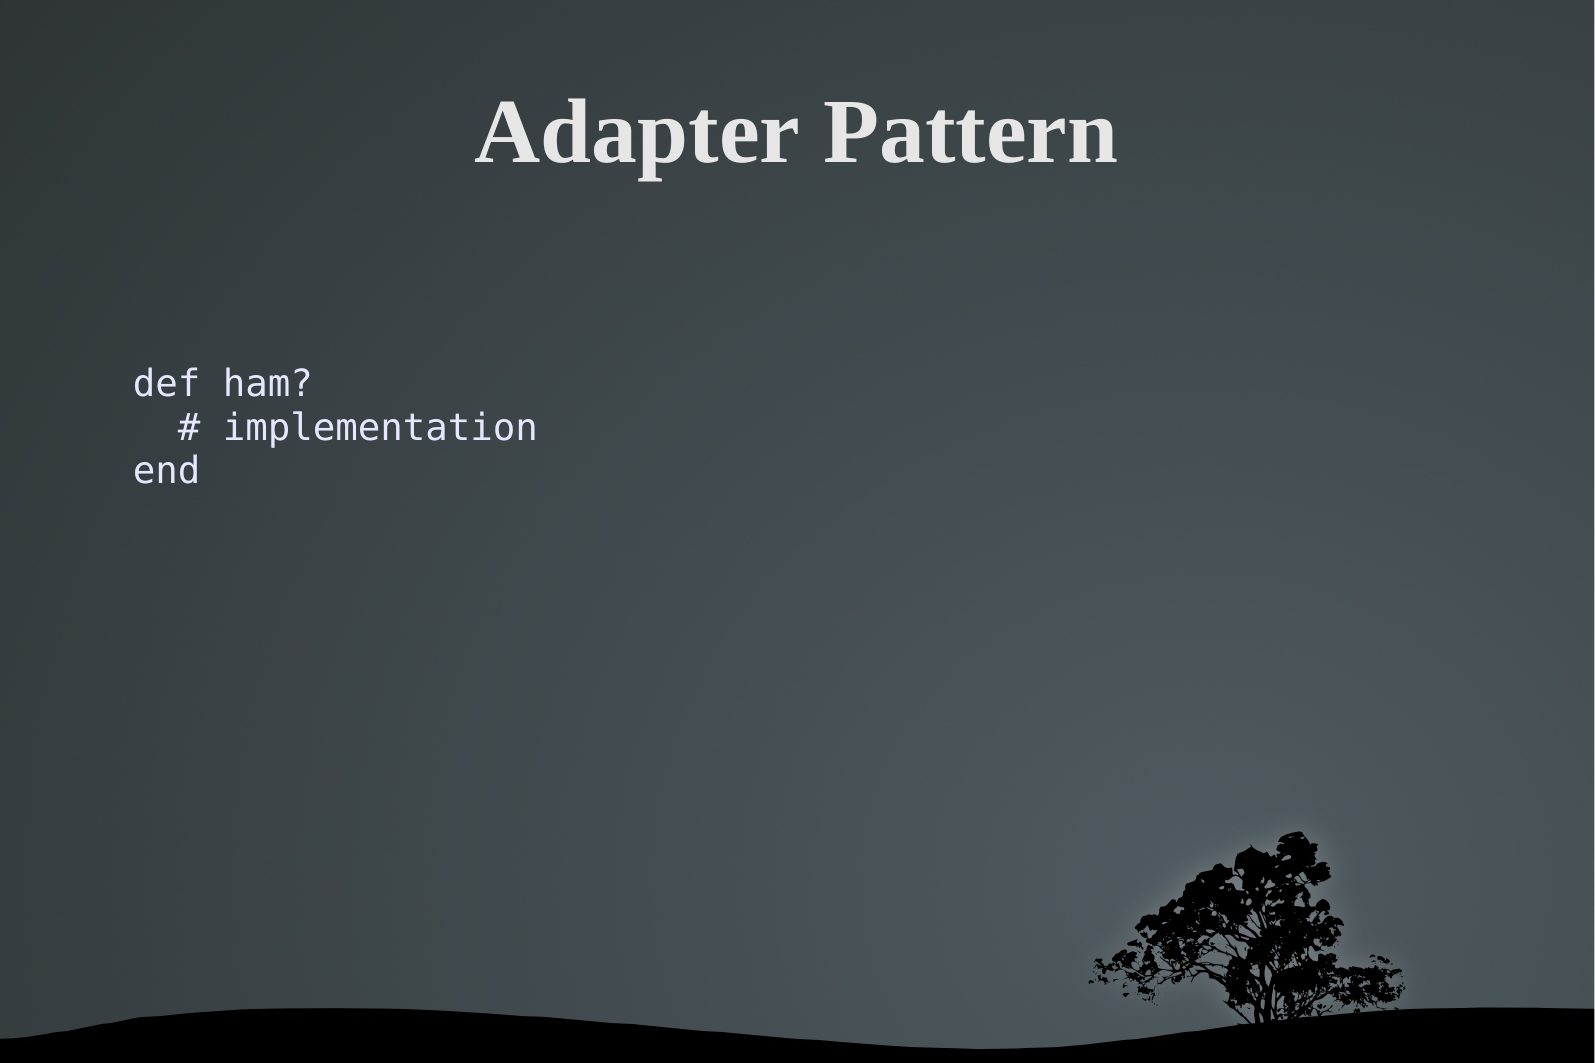

# Adapter Pattern
def ham?
 # implementation
end